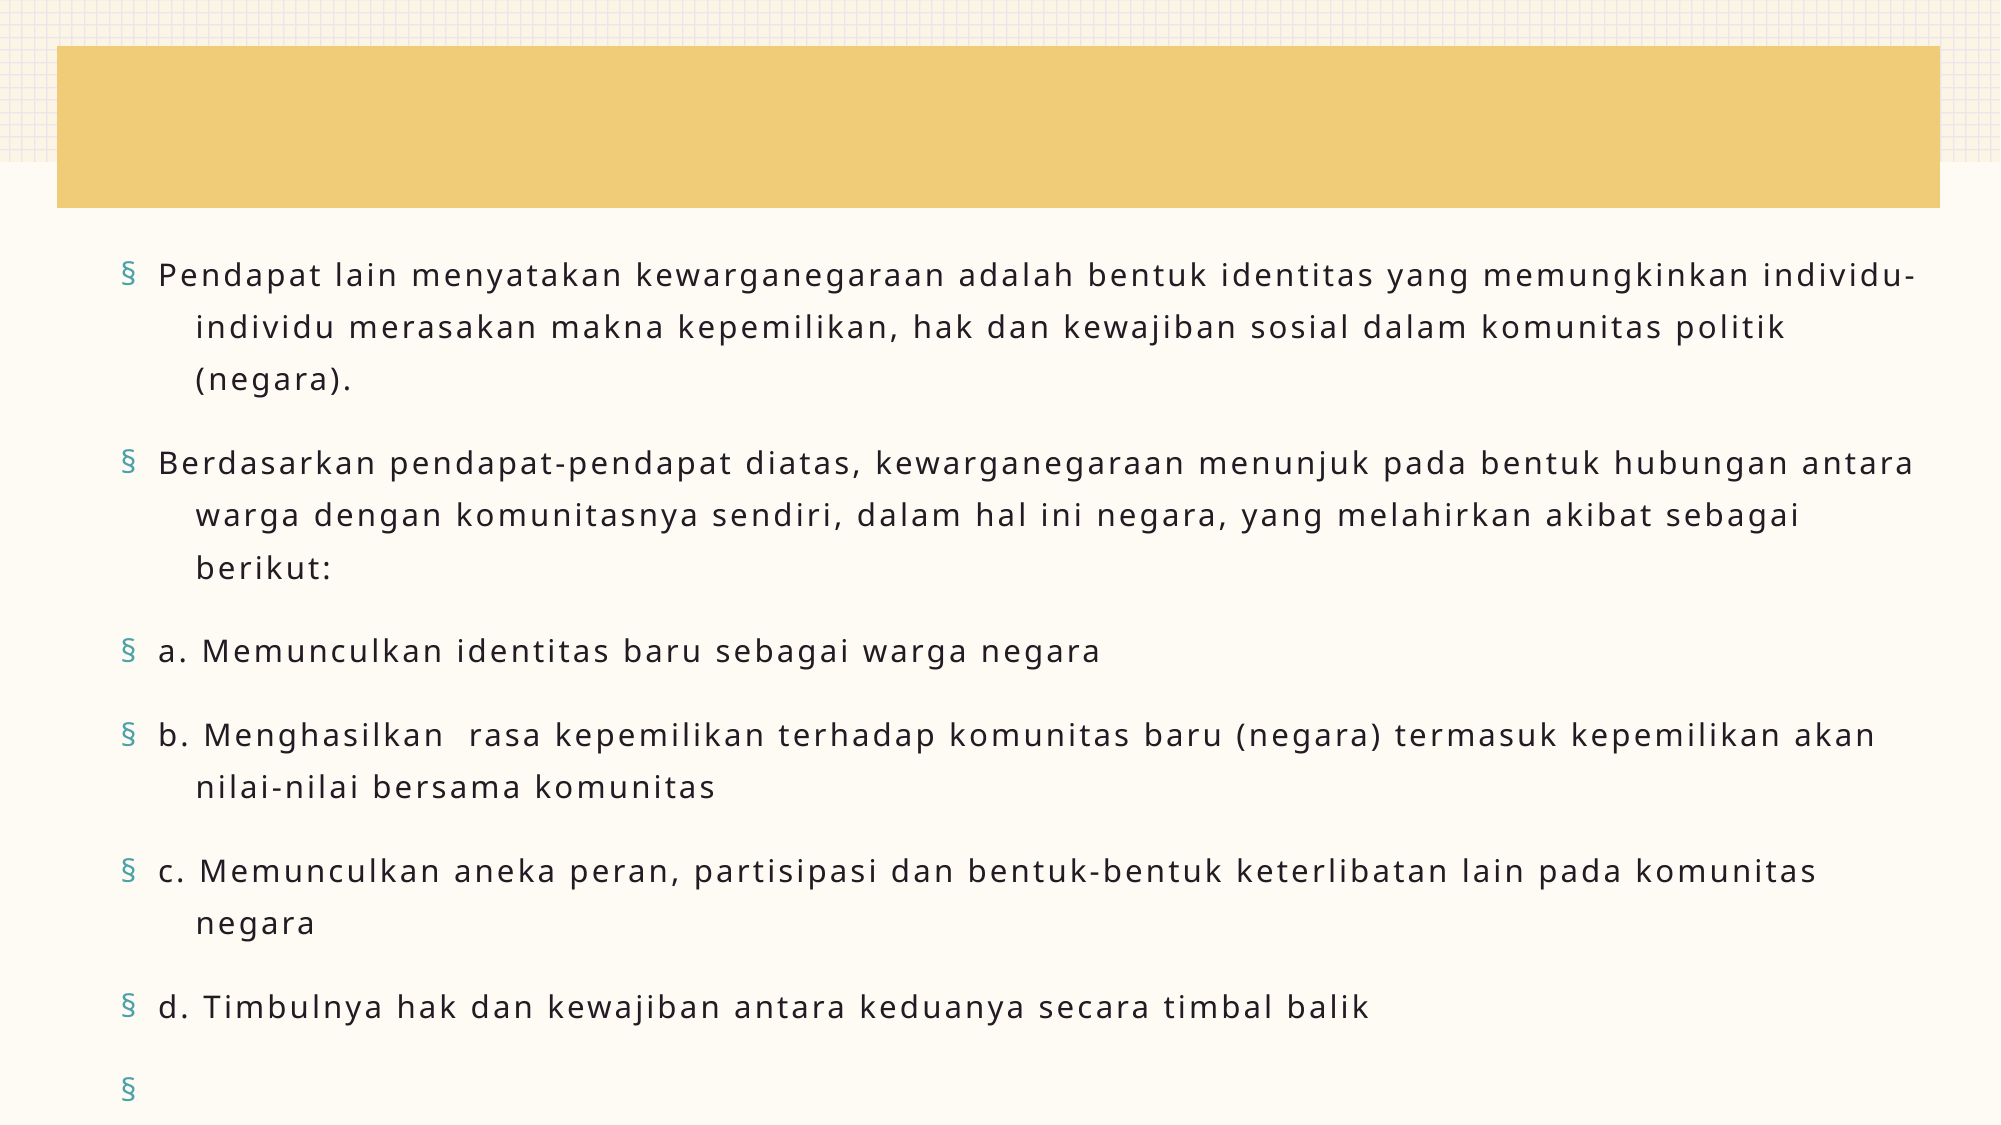

# Pendapat lain menyatakan kewarganegaraan adalah bentuk identitas yang memungkinkan individu-individu merasakan makna kepemilikan, hak dan kewajiban sosial dalam komunitas politik (negara).
Berdasarkan pendapat-pendapat diatas, kewarganegaraan menunjuk pada bentuk hubungan antara warga dengan komunitasnya sendiri, dalam hal ini negara, yang melahirkan akibat sebagai berikut:
a. Memunculkan identitas baru sebagai warga negara
b. Menghasilkan rasa kepemilikan terhadap komunitas baru (negara) termasuk kepemilikan akan nilai-nilai bersama komunitas
c. Memunculkan aneka peran, partisipasi dan bentuk-bentuk keterlibatan lain pada komunitas negara
d. Timbulnya hak dan kewajiban antara keduanya secara timbal balik